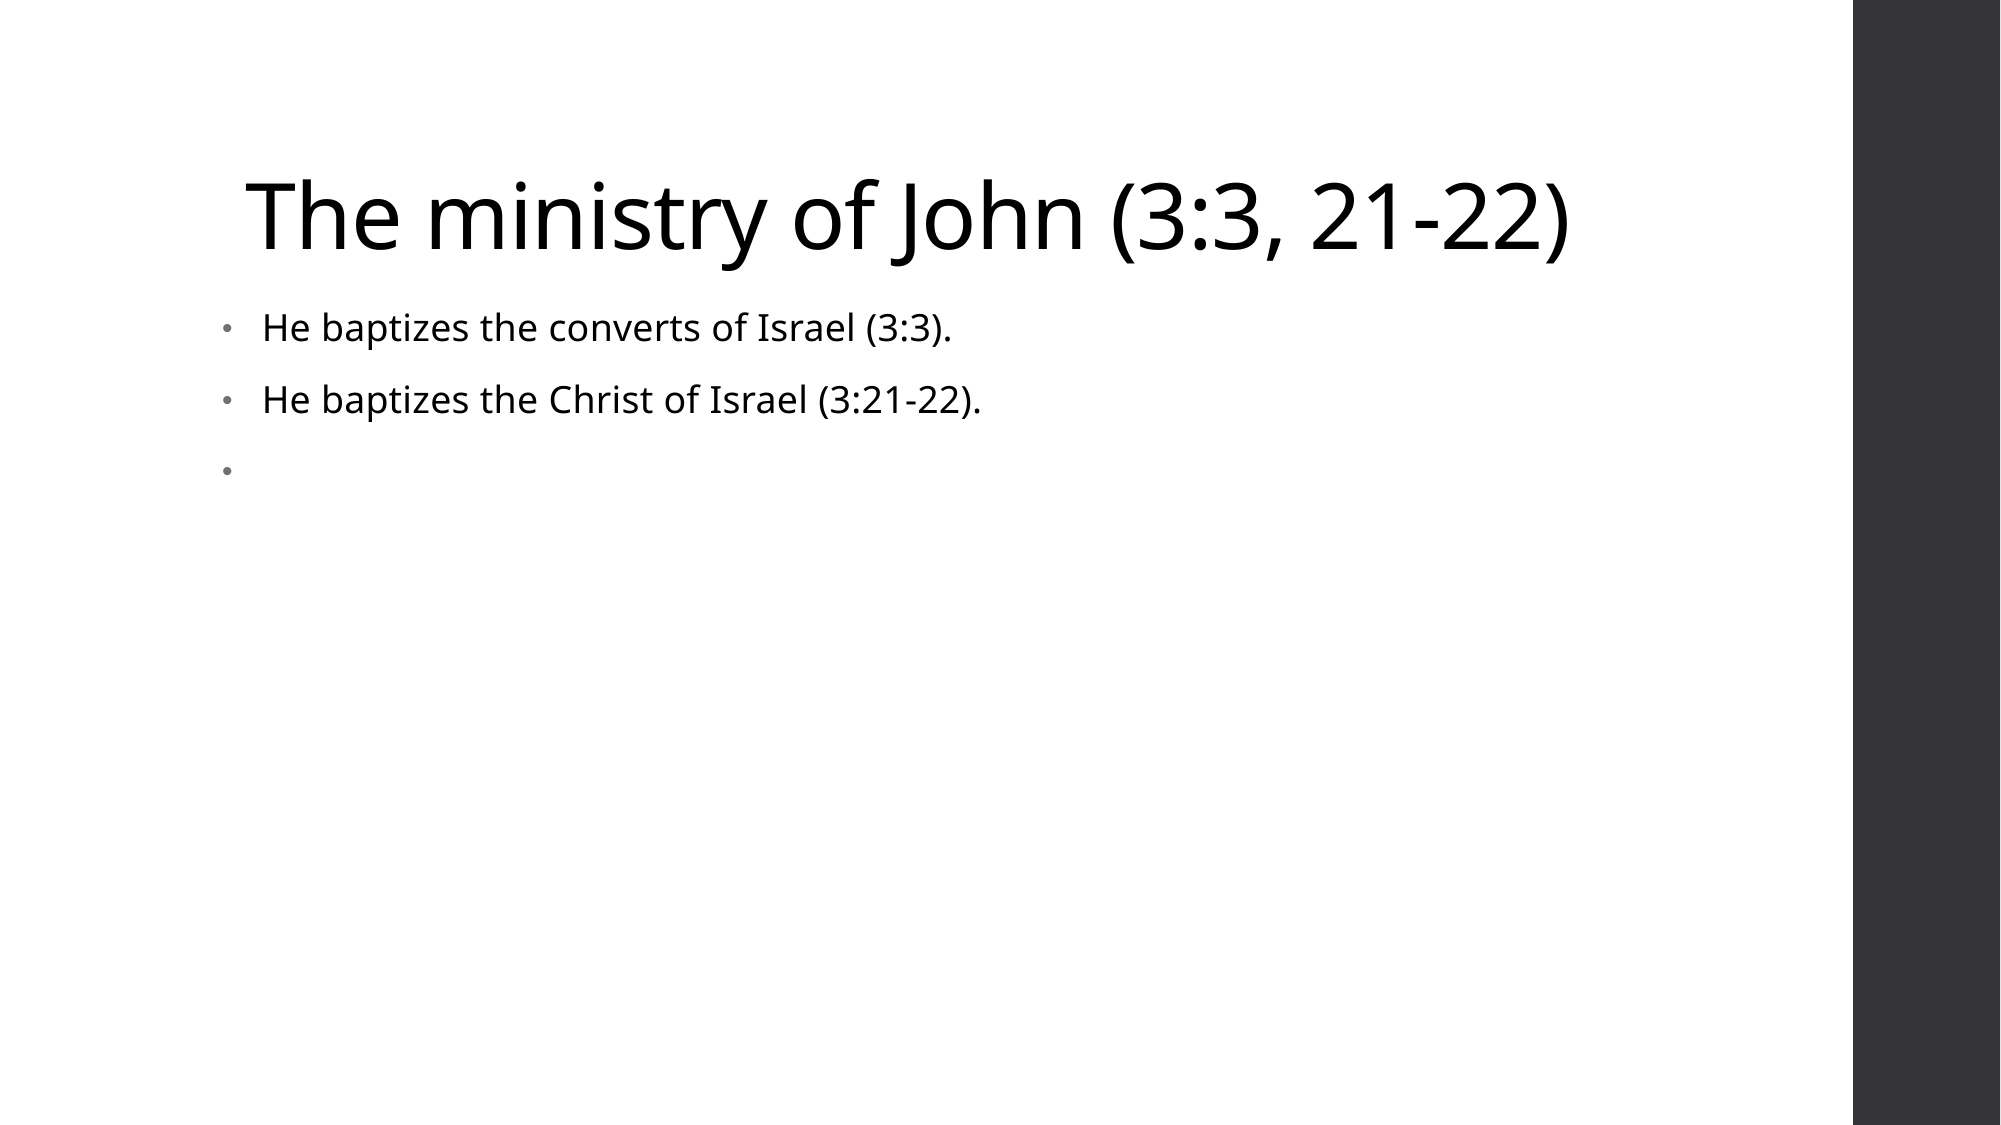

# The ministry of John (3:3, 21-22)
 He baptizes the converts of Israel (3:3).
 He baptizes the Christ of Israel (3:21-22).